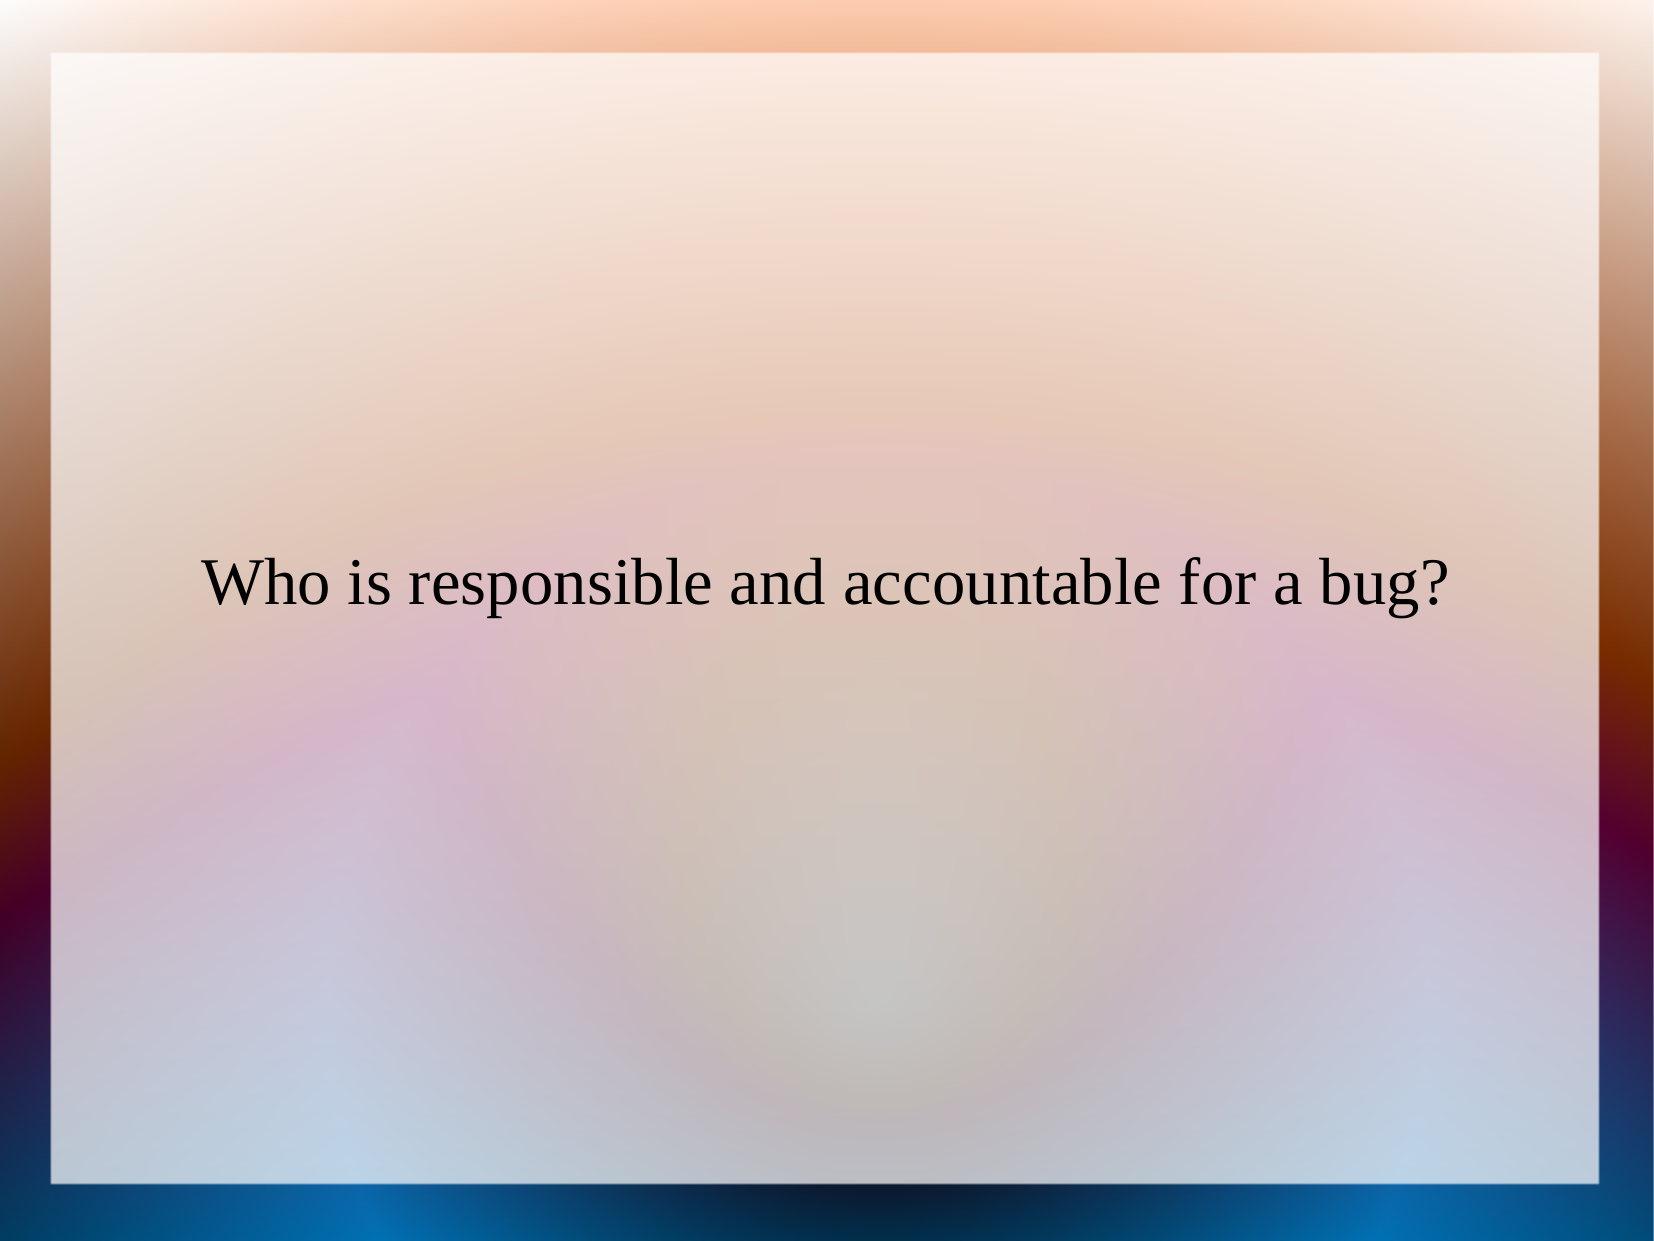

# Who is responsible and accountable for a bug?